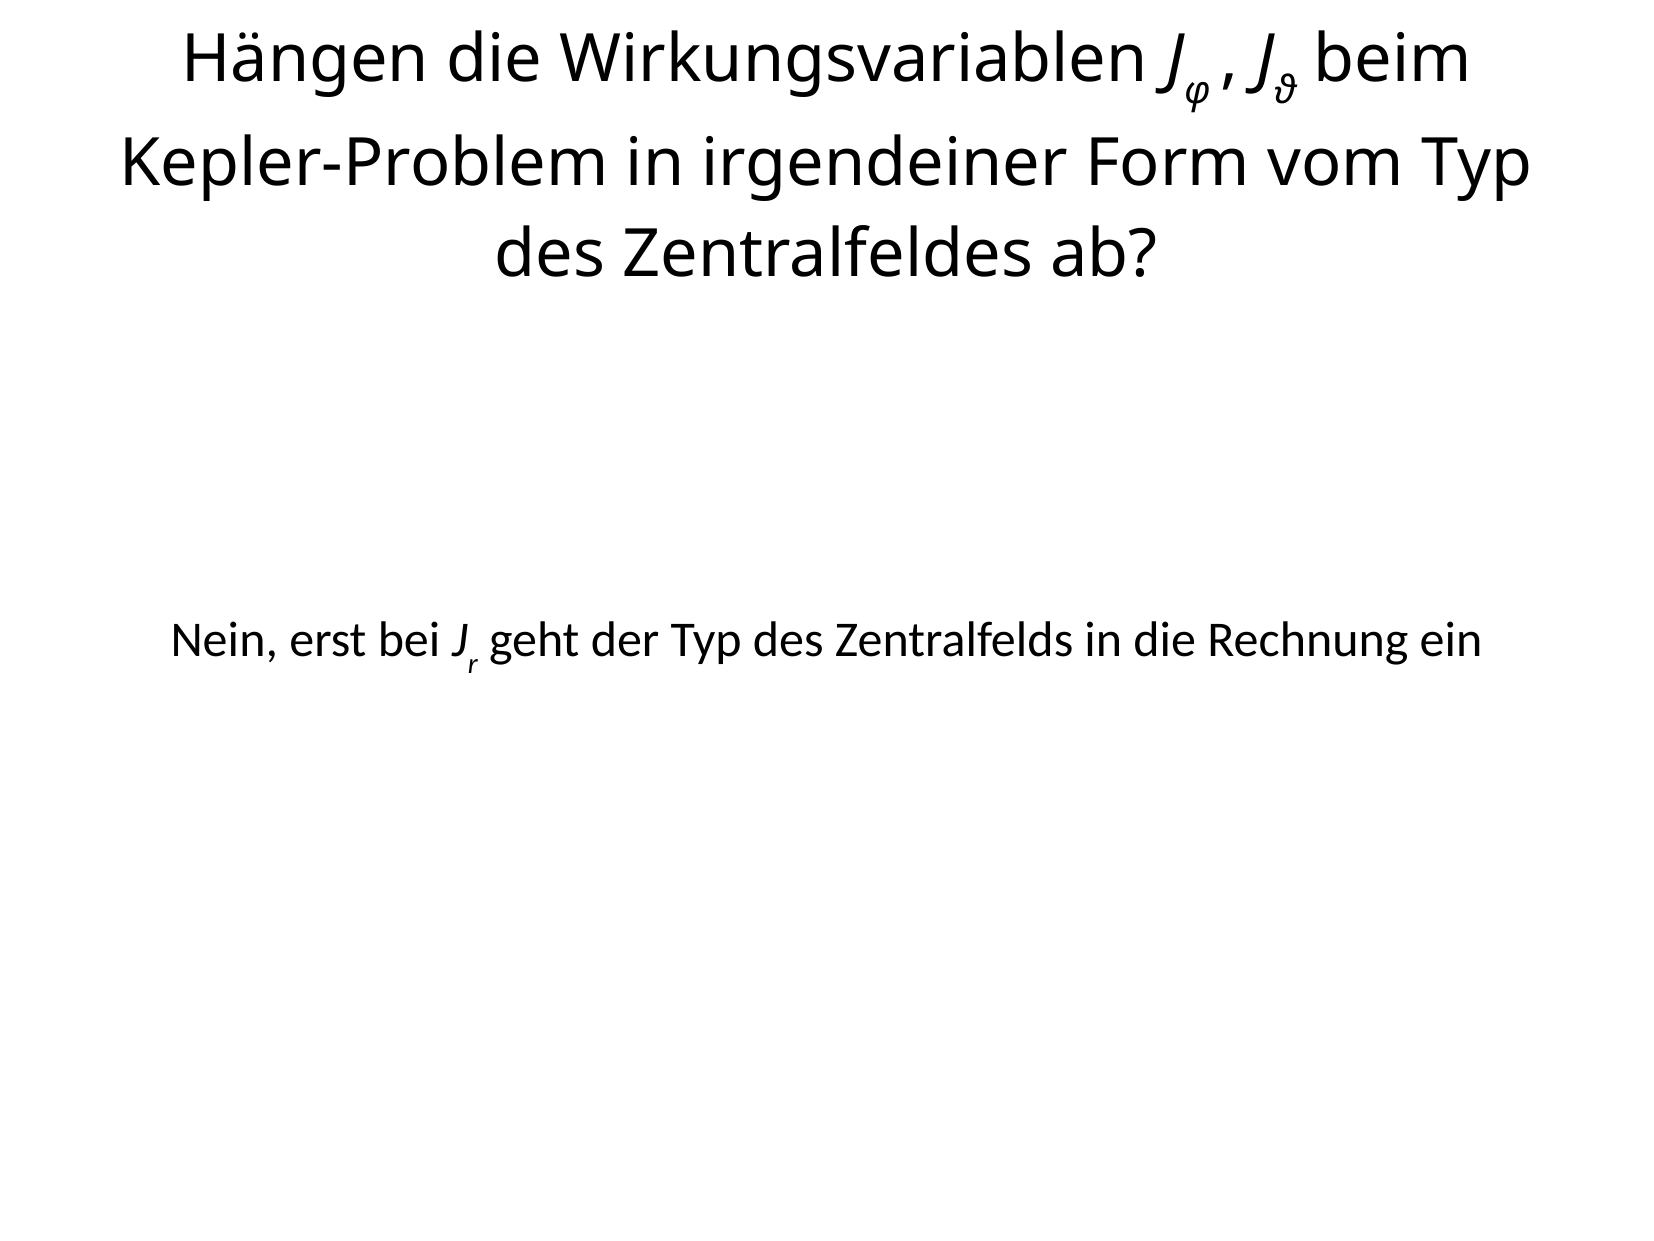

# Hängen die Wirkungsvariablen Jφ , Jϑ beim Kepler-Problem in irgendeiner Form vom Typ des Zentralfeldes ab?
Nein, erst bei Jr geht der Typ des Zentralfelds in die Rechnung ein